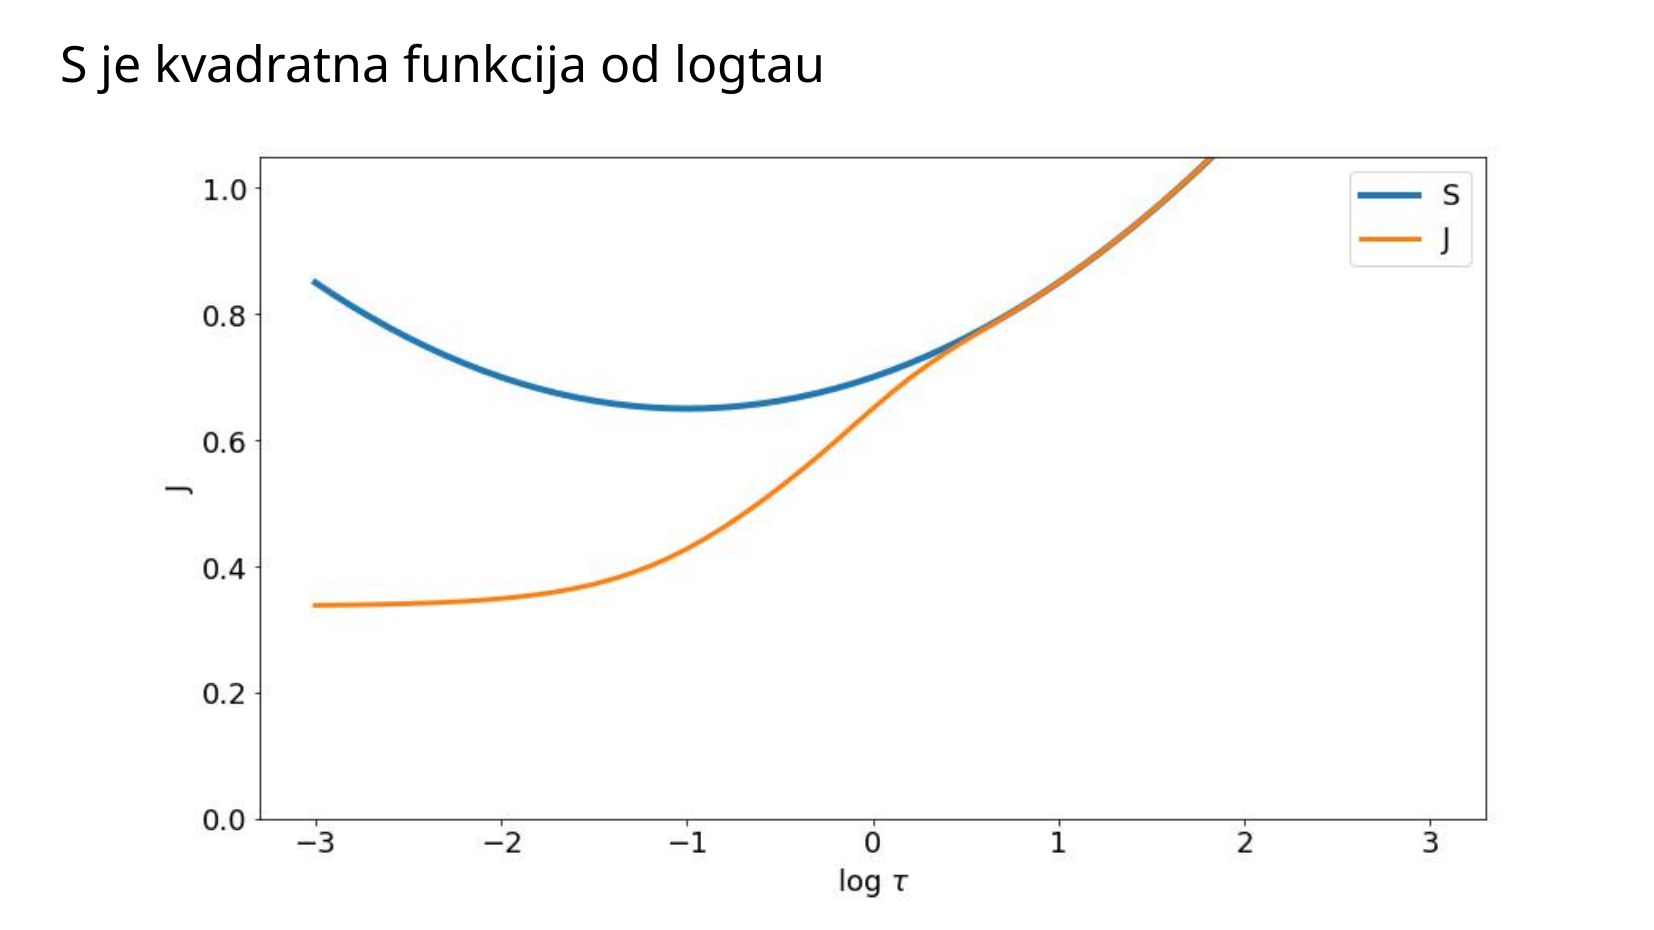

# S je kvadratna funkcija od logtau